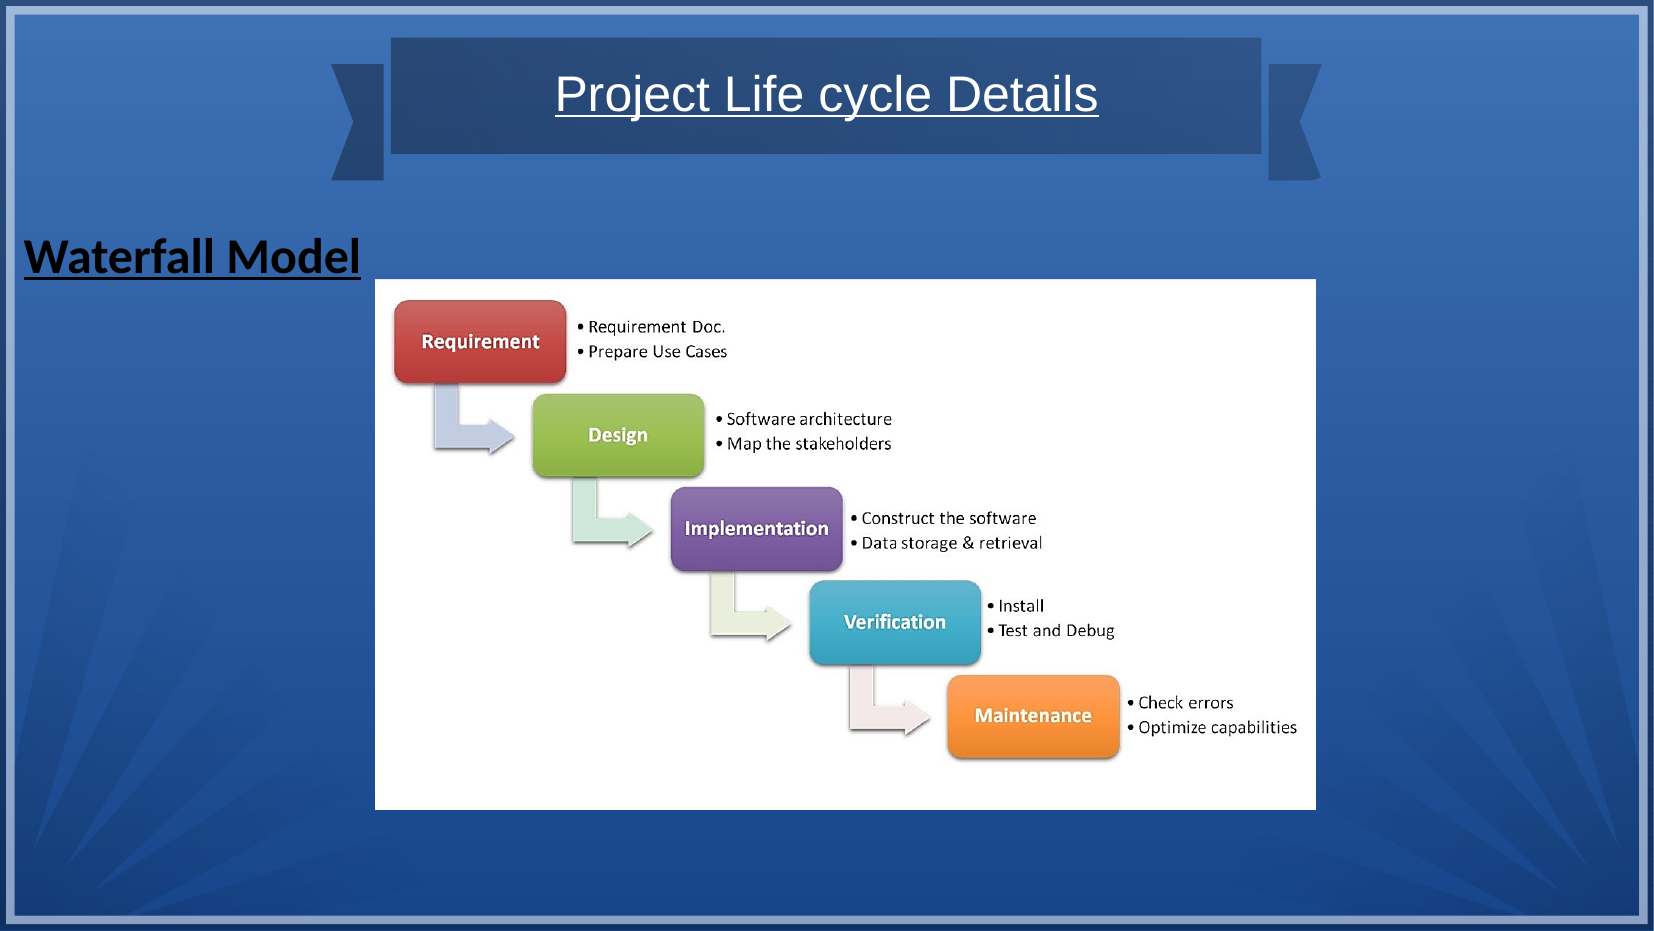

# Project Life cycle Details
Waterfall Model